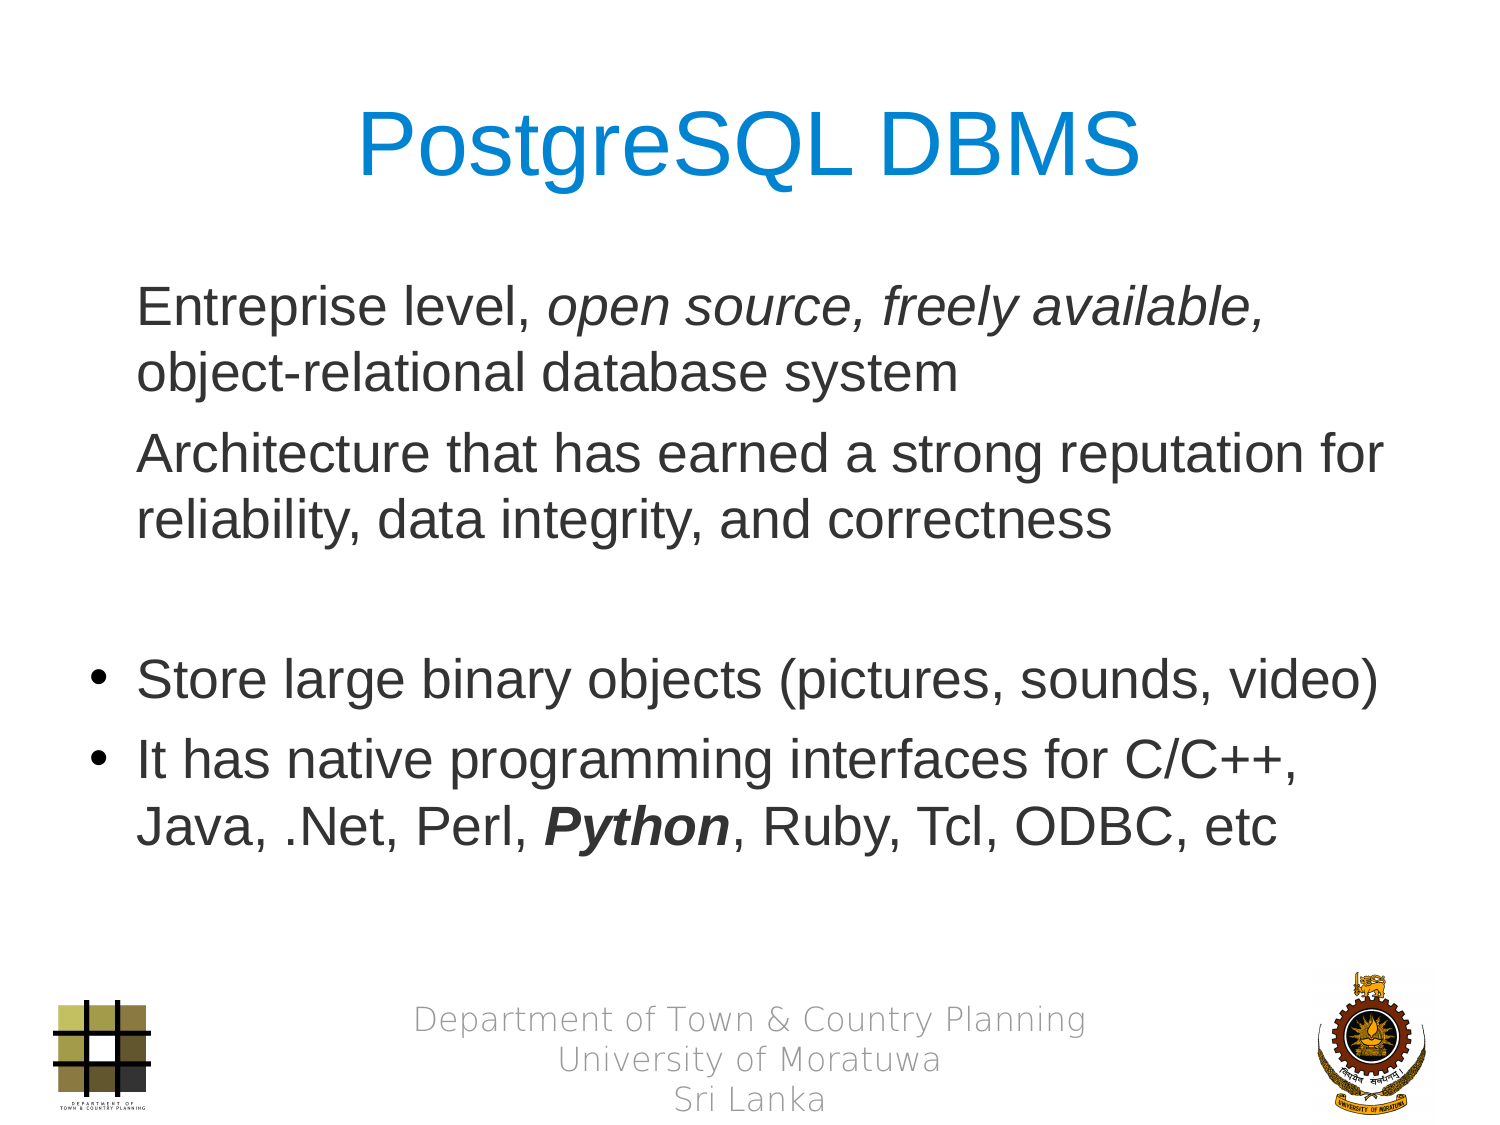

# PostgreSQL DBMS
Entreprise level, open source, freely available, object-relational database system
Architecture that has earned a strong reputation for reliability, data integrity, and correctness
Store large binary objects (pictures, sounds, video)
It has native programming interfaces for C/C++, Java, .Net, Perl, Python, Ruby, Tcl, ODBC, etc